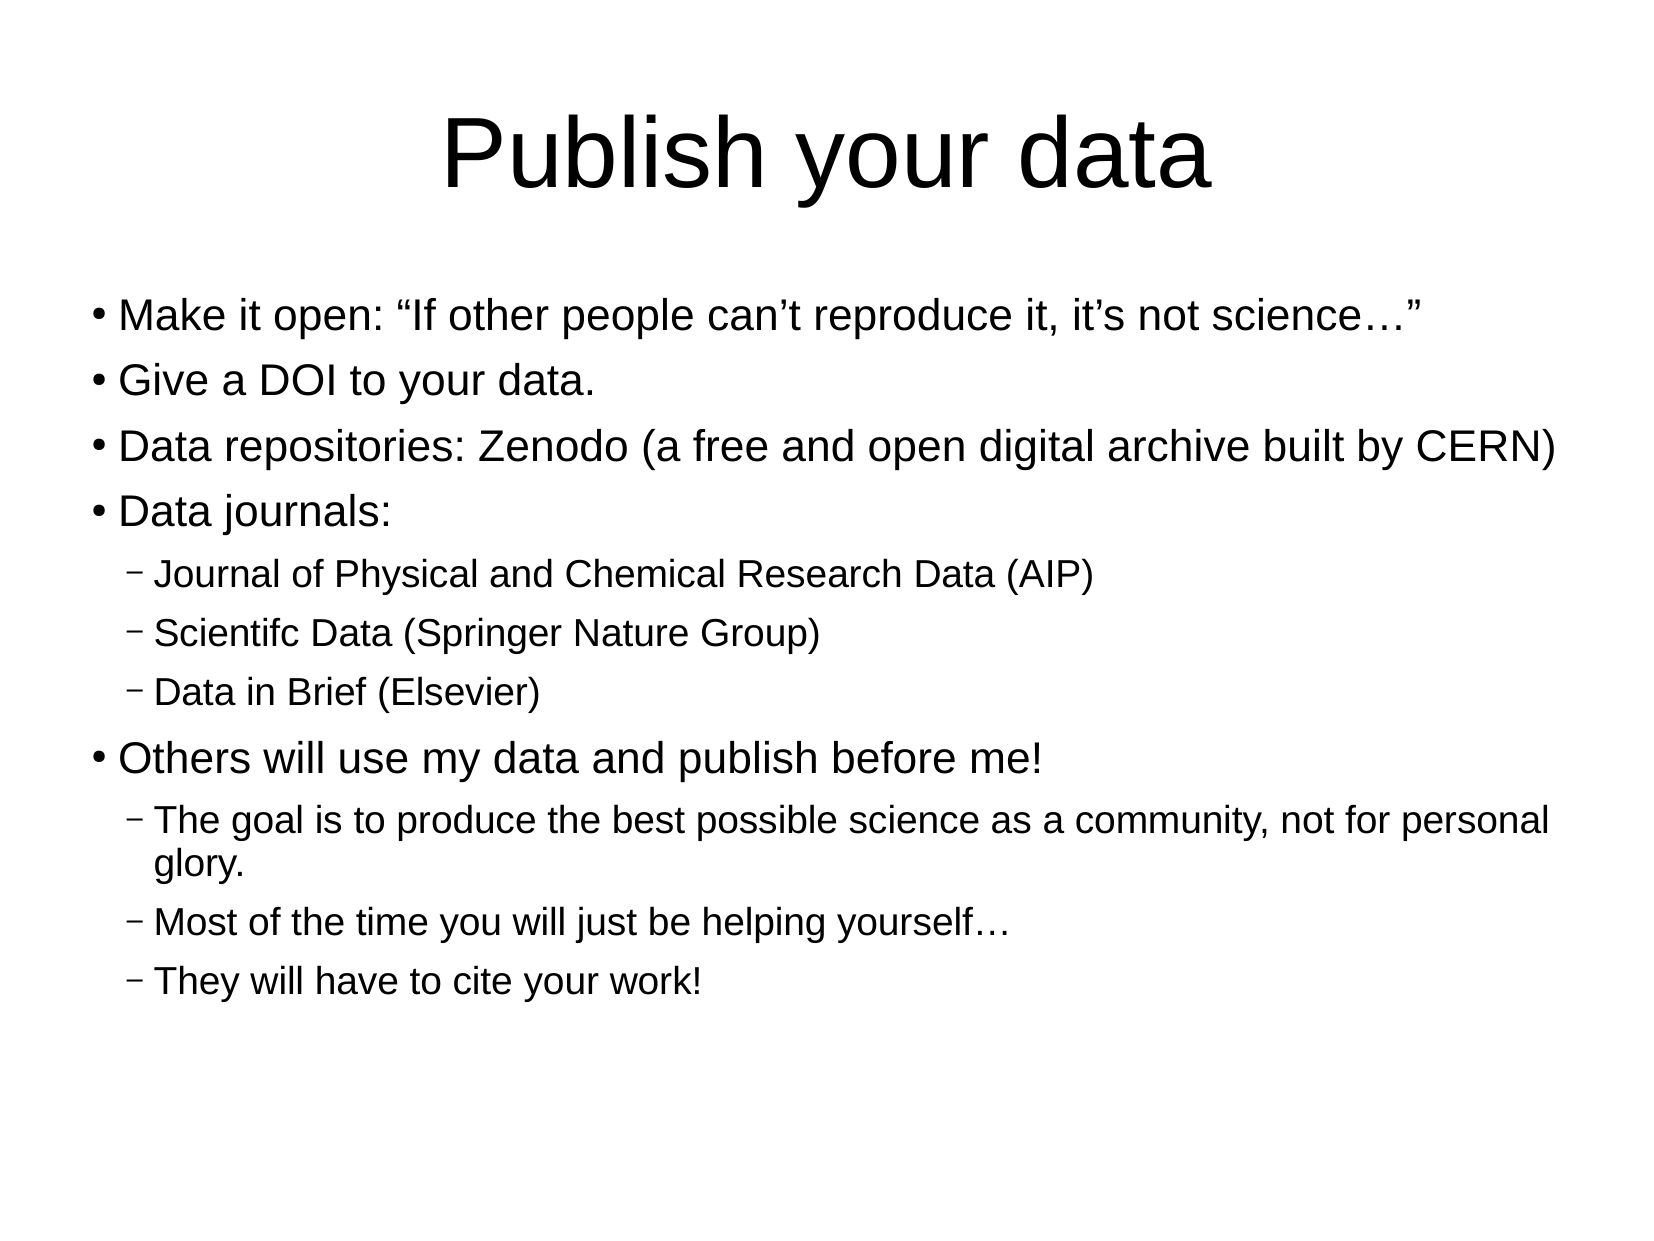

# Publish your data
Make it open: “If other people can’t reproduce it, it’s not science…”
Give a DOI to your data.
Data repositories: Zenodo (a free and open digital archive built by CERN)
Data journals:
Journal of Physical and Chemical Research Data (AIP)
Scientifc Data (Springer Nature Group)
Data in Brief (Elsevier)
Others will use my data and publish before me!
The goal is to produce the best possible science as a community, not for personal glory.
Most of the time you will just be helping yourself…
They will have to cite your work!